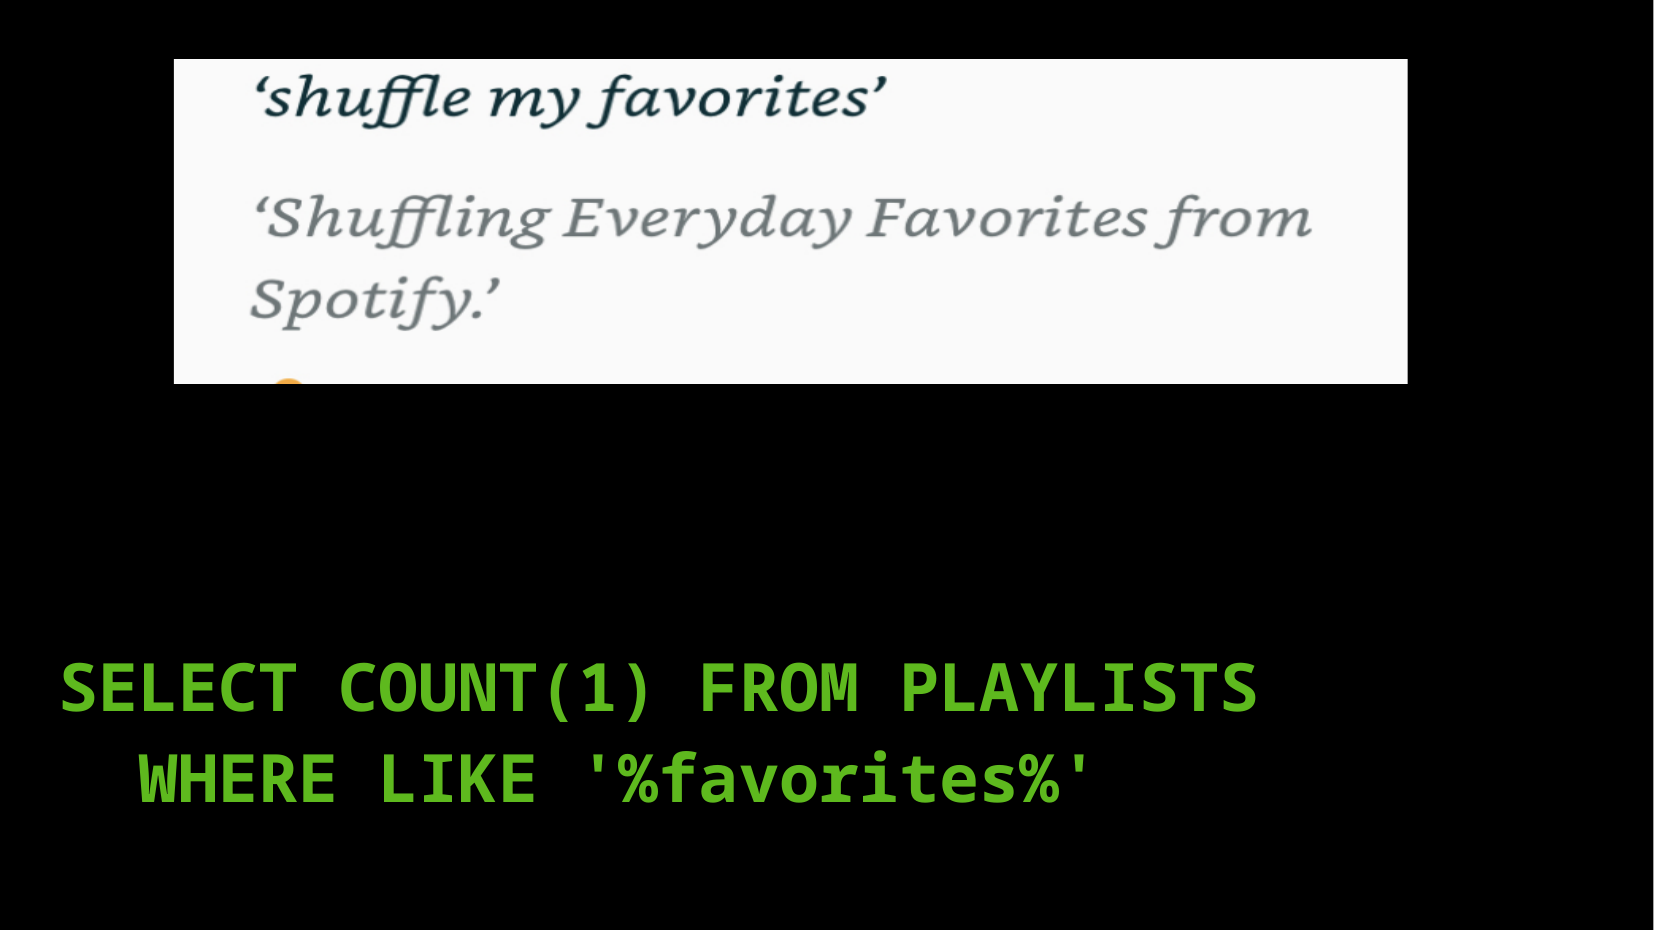

# SELECT COUNT(1) FROM PLAYLISTS WHERE LIKE '%favorites%'